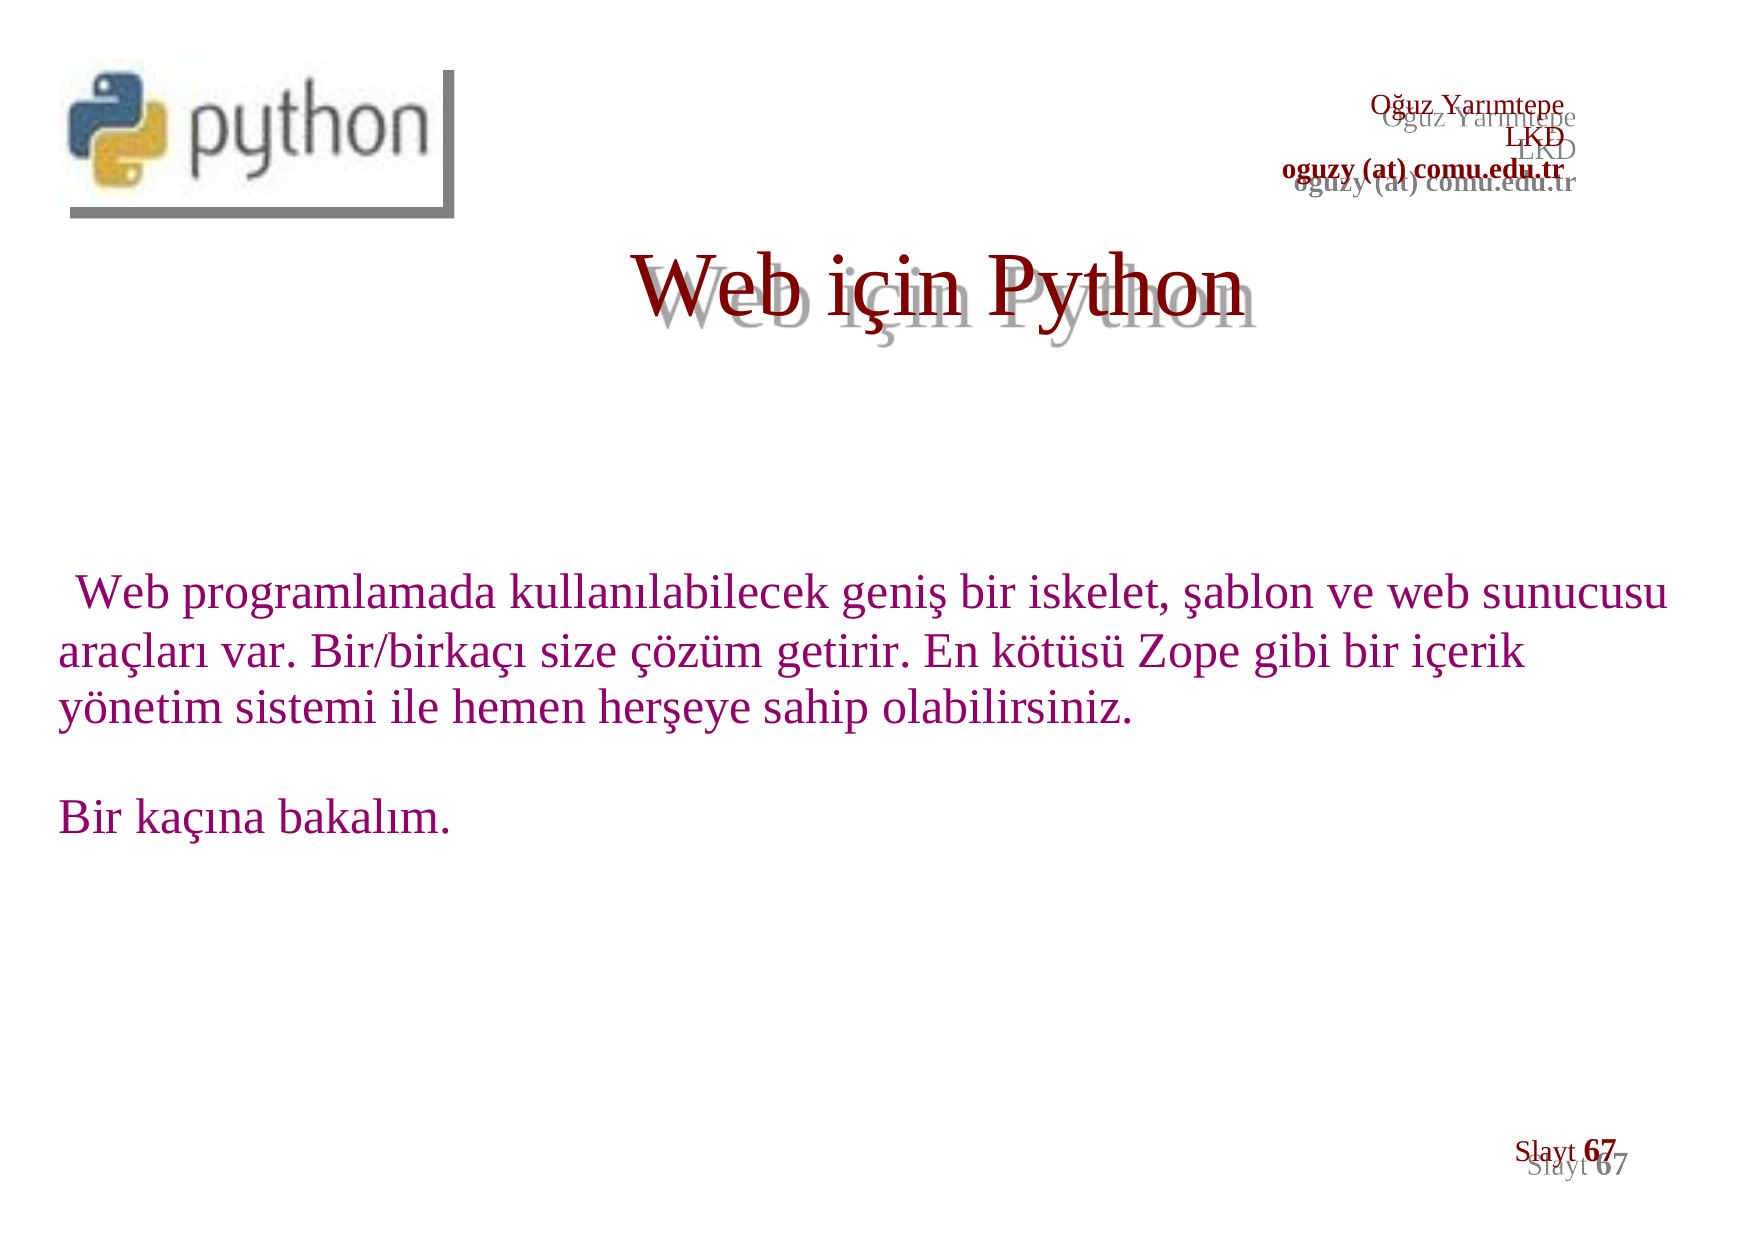

# Web için Python
 Web programlamada kullanılabilecek geniş bir iskelet, şablon ve web sunucusu araçları var. Bir/birkaçı size çözüm getirir. En kötüsü Zope gibi bir içerik yönetim sistemi ile hemen herşeye sahip olabilirsiniz.
Bir kaçına bakalım.